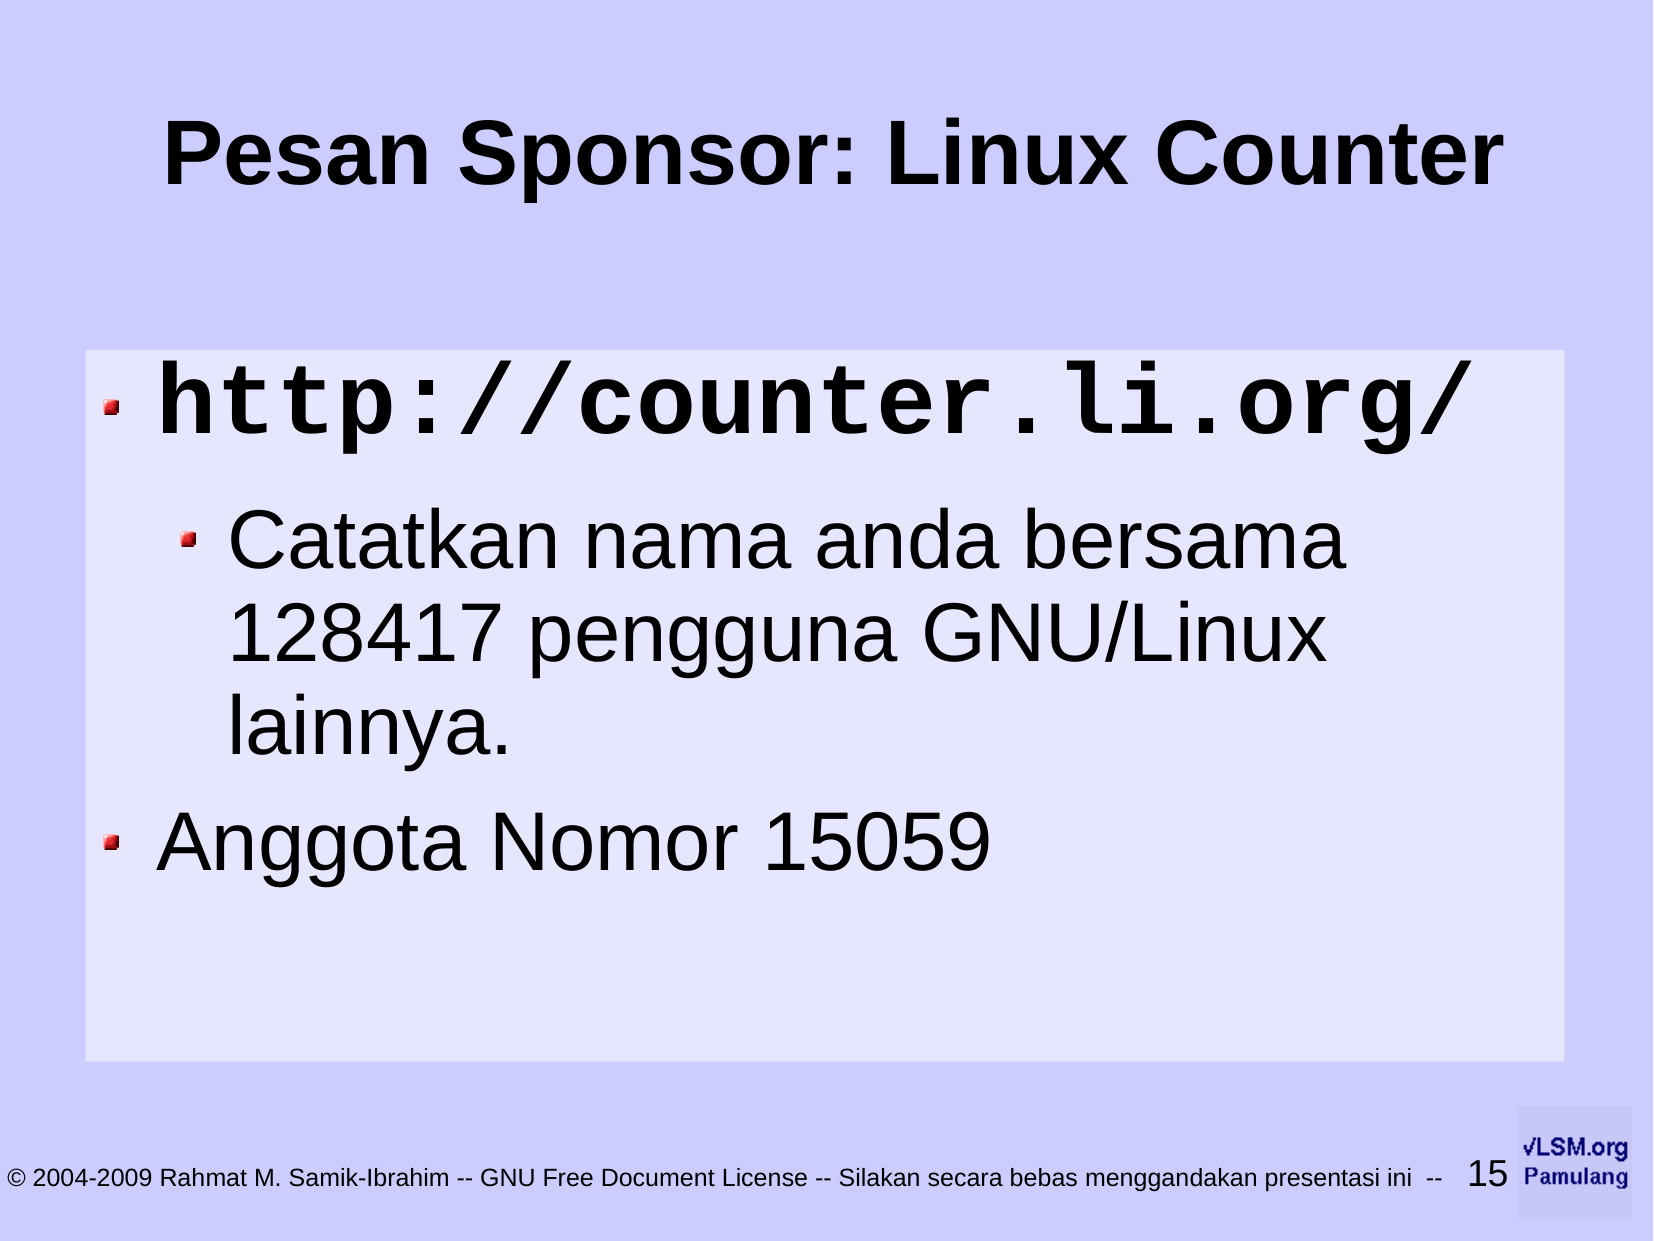

# Pesan Sponsor: Linux Counter
http://counter.li.org/
Catatkan nama anda bersama 128417 pengguna GNU/Linux lainnya.
Anggota Nomor 15059